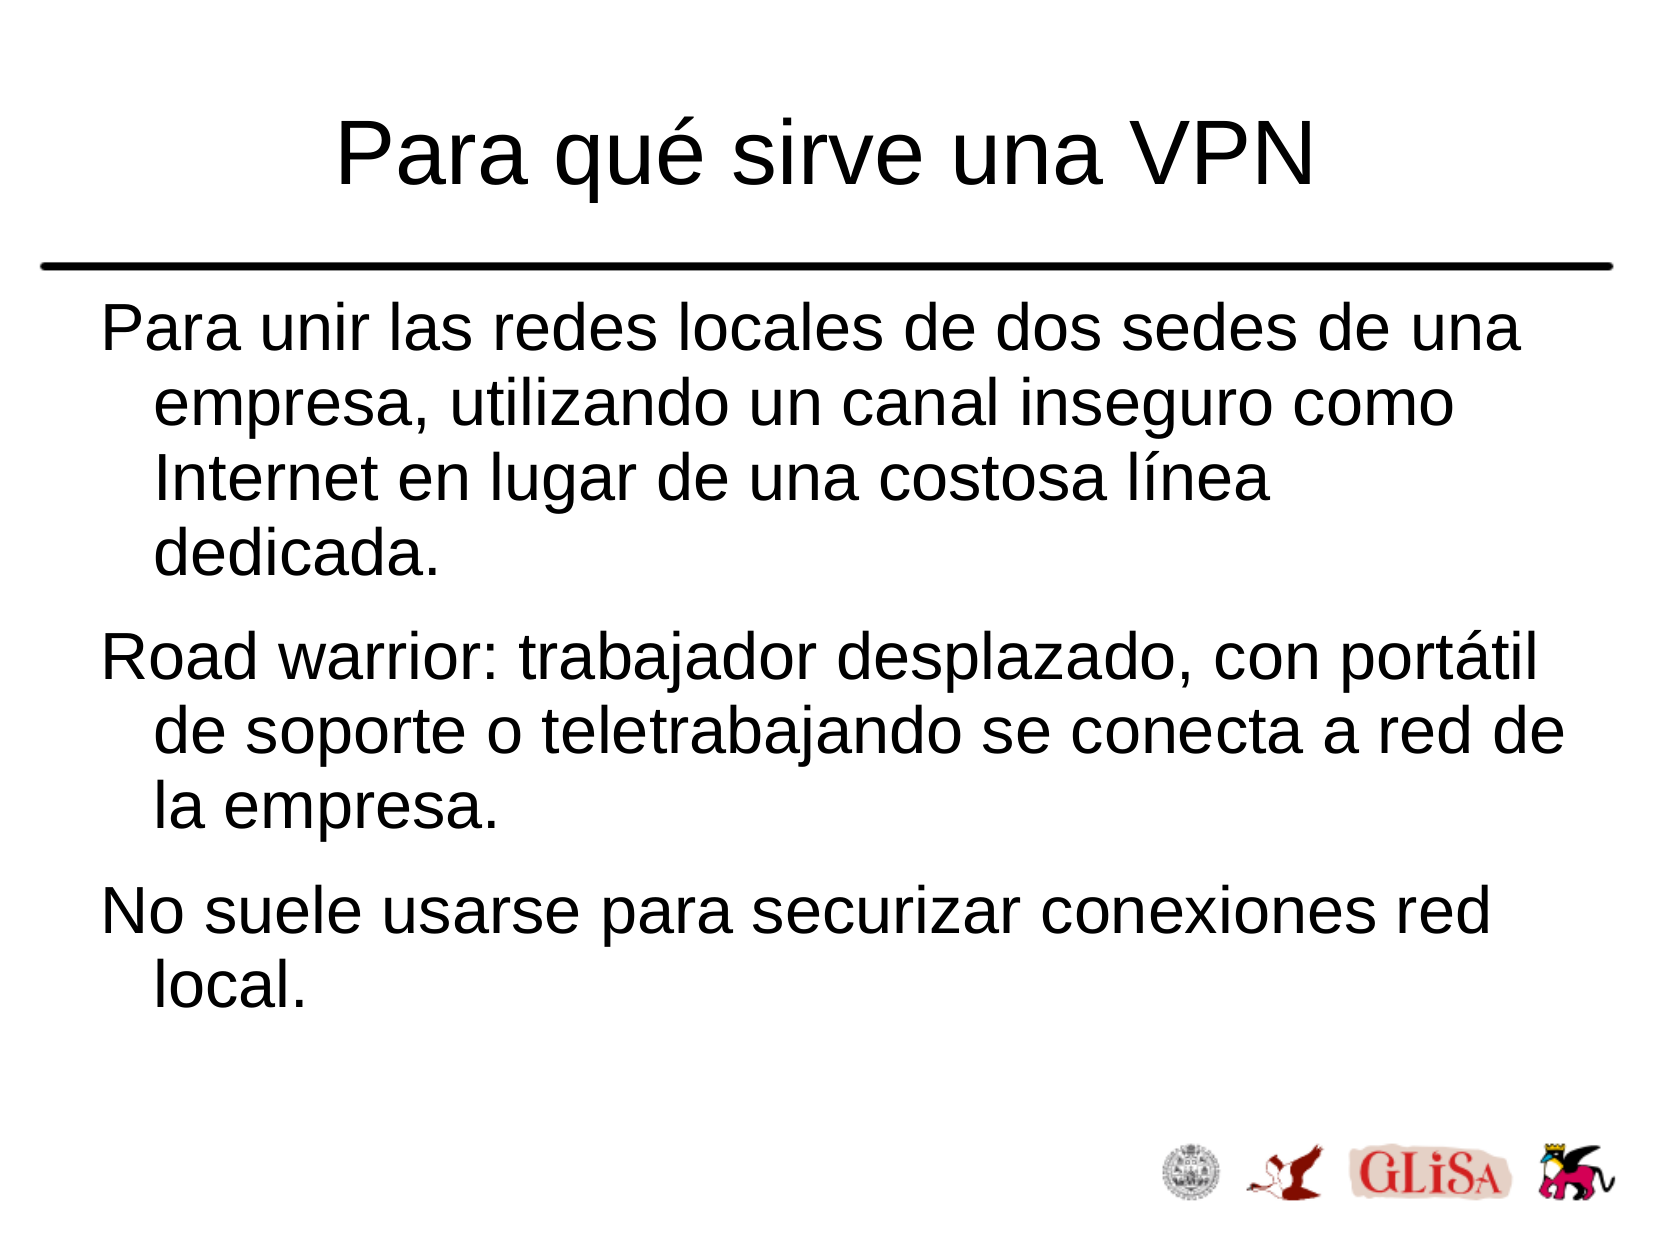

# Para qué sirve una VPN
Para unir las redes locales de dos sedes de una empresa, utilizando un canal inseguro como Internet en lugar de una costosa línea dedicada.
Road warrior: trabajador desplazado, con portátil de soporte o teletrabajando se conecta a red de la empresa.
No suele usarse para securizar conexiones red local.